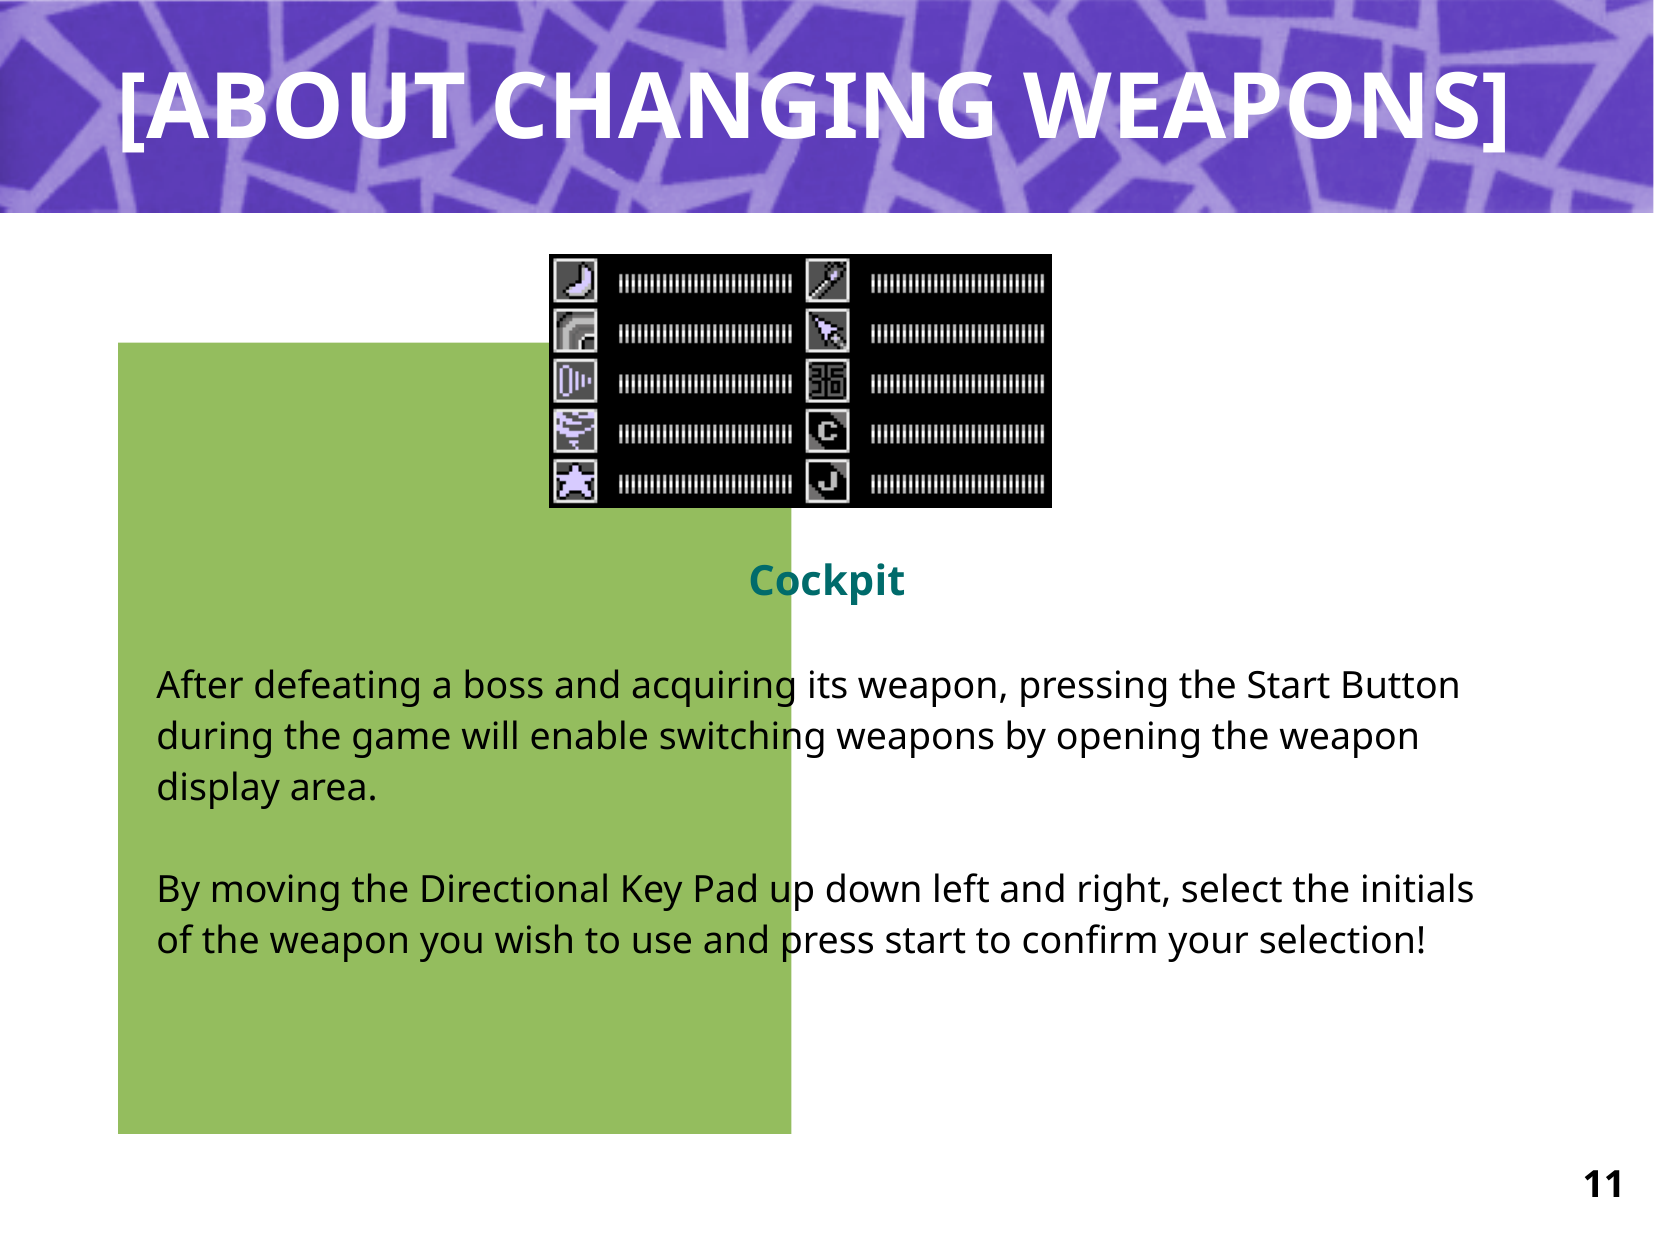

# [ABOUT CHANGING WEAPONS]
Cockpit
After defeating a boss and acquiring its weapon, pressing the Start Button during the game will enable switching weapons by opening the weapon display area.
By moving the Directional Key Pad up down left and right, select the initials of the weapon you wish to use and press start to confirm your selection!
11